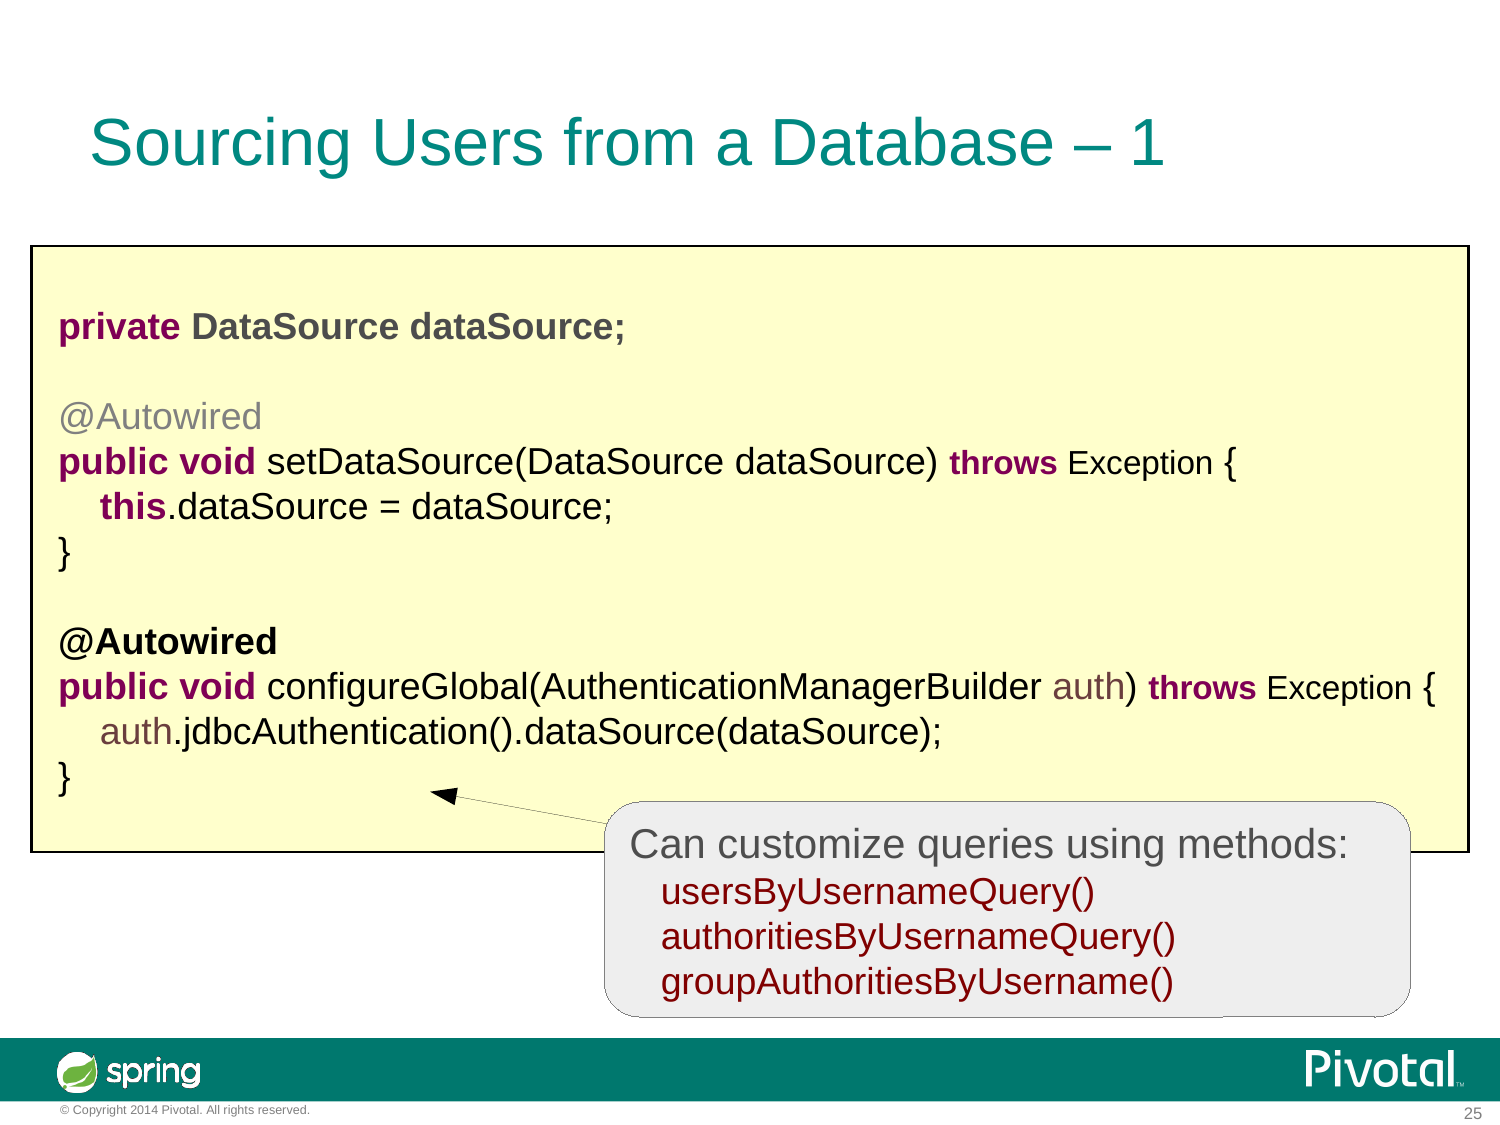

# Sourcing Users from a Database – 1
private DataSource dataSource;
@Autowired
public void setDataSource(DataSource dataSource) throws Exception {
 this.dataSource = dataSource;
}
@Autowired
public void configureGlobal(AuthenticationManagerBuilder auth) throws Exception {
 auth.jdbcAuthentication().dataSource(dataSource);
}
Can customize queries using methods:
 usersByUsernameQuery()
 authoritiesByUsernameQuery()
 groupAuthoritiesByUsername()